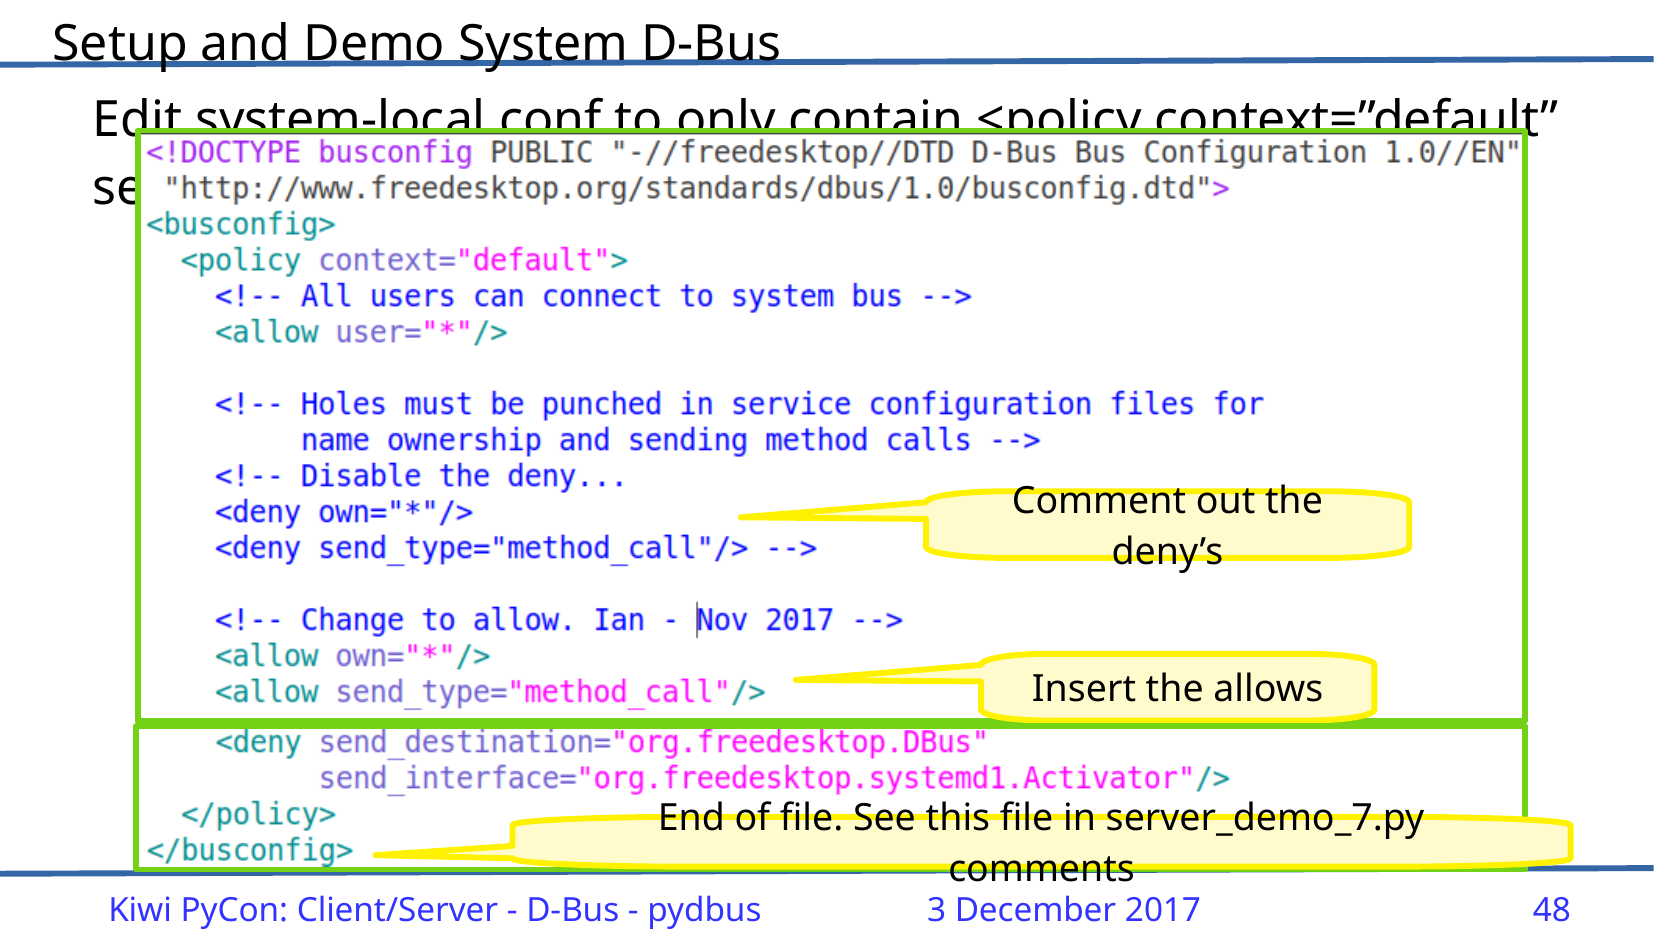

Setup and Demo System D-Bus
Edit system-local.conf to only contain <policy context=”default” section
Comment out the deny’s
Insert the allows
End of file. See this file in server_demo_7.py comments
Kiwi PyCon: Client/Server - D-Bus - pydbus
3 December 2017
48